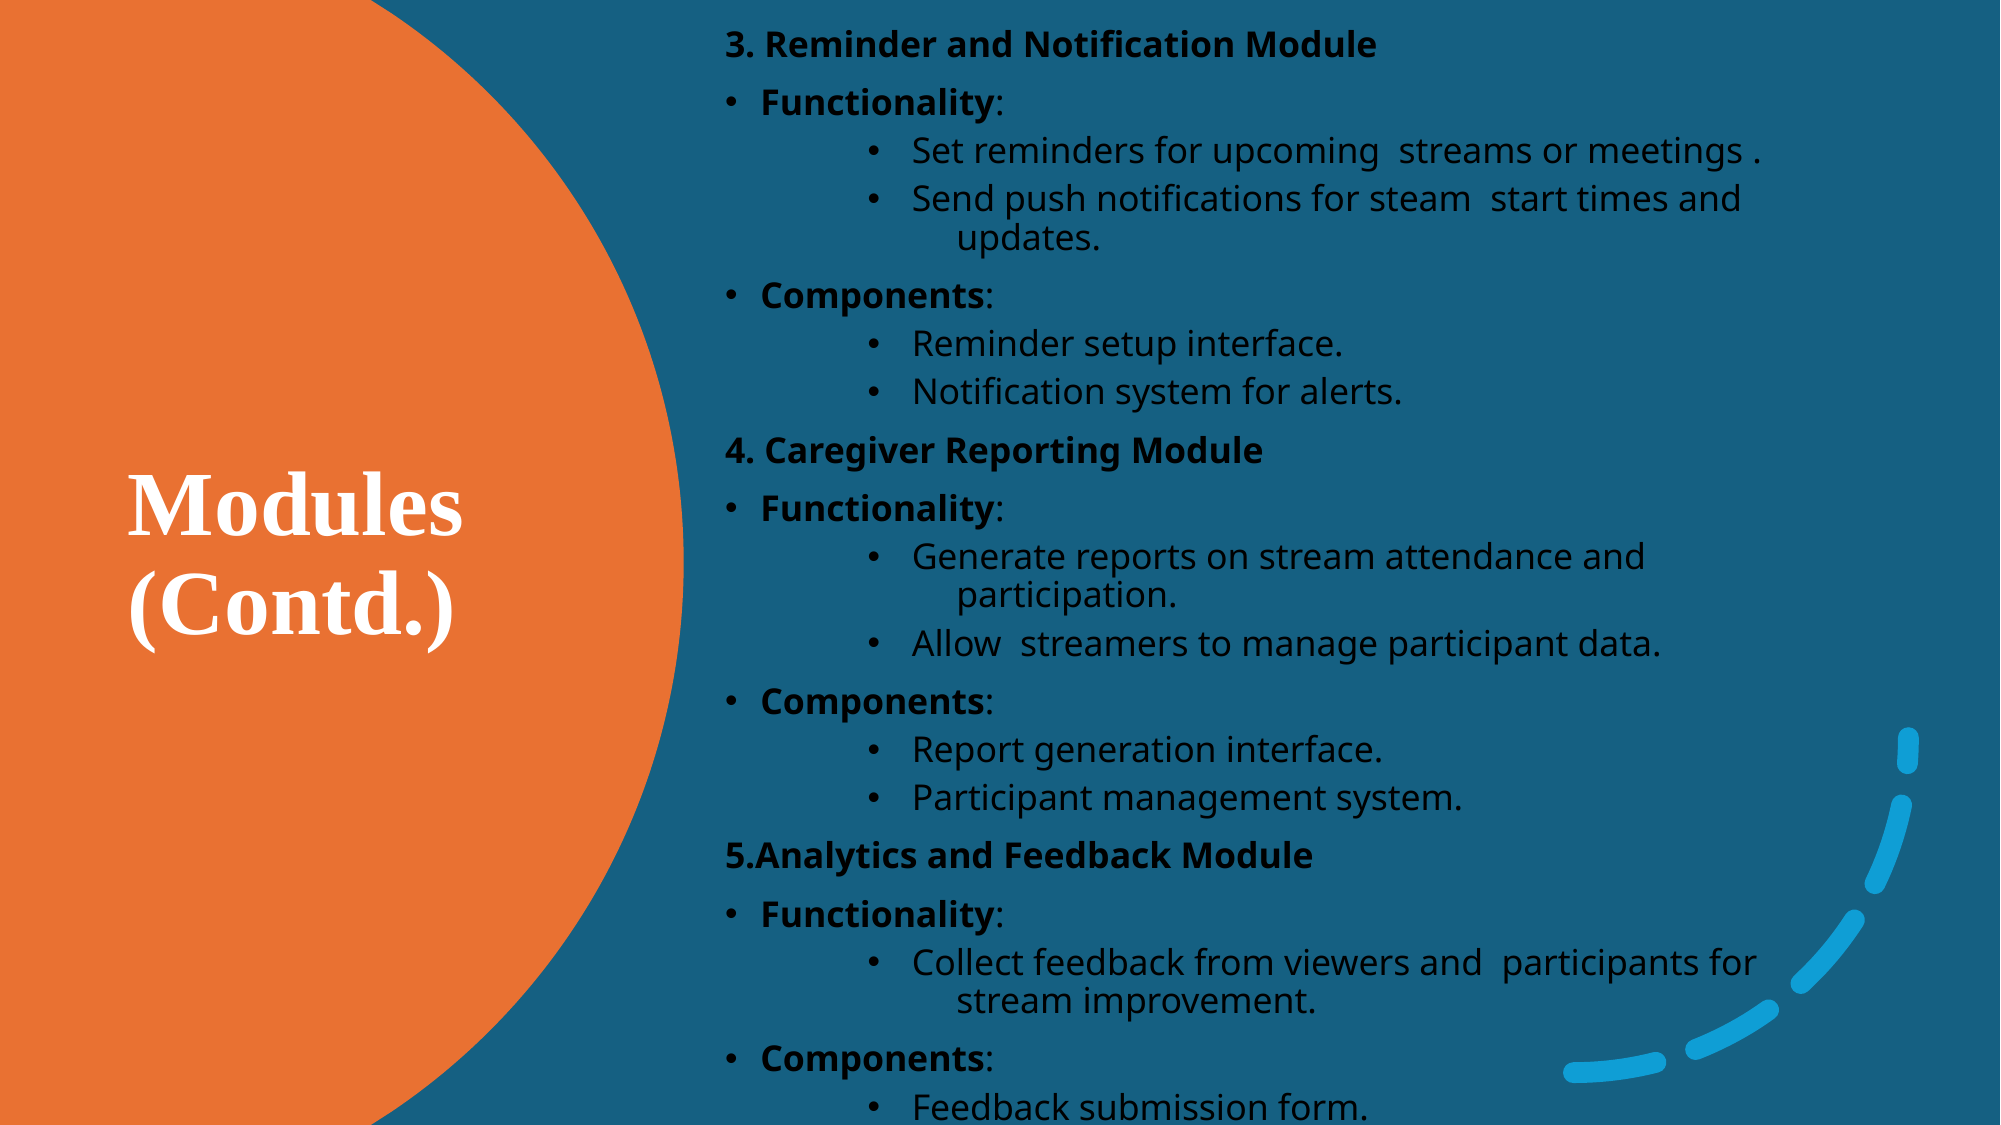

3. Reminder and Notification Module
Functionality:
Set reminders for upcoming streams or meetings .
Send push notifications for steam start times and updates.
Components:
Reminder setup interface.
Notification system for alerts.
4. Caregiver Reporting Module
Functionality:
Generate reports on stream attendance and participation.
Allow streamers to manage participant data.
Components:
Report generation interface.
Participant management system.
5.Analytics and Feedback Module
Functionality:
Collect feedback from viewers and participants for stream improvement.
Components:
Feedback submission form.
# Modules (Contd.)